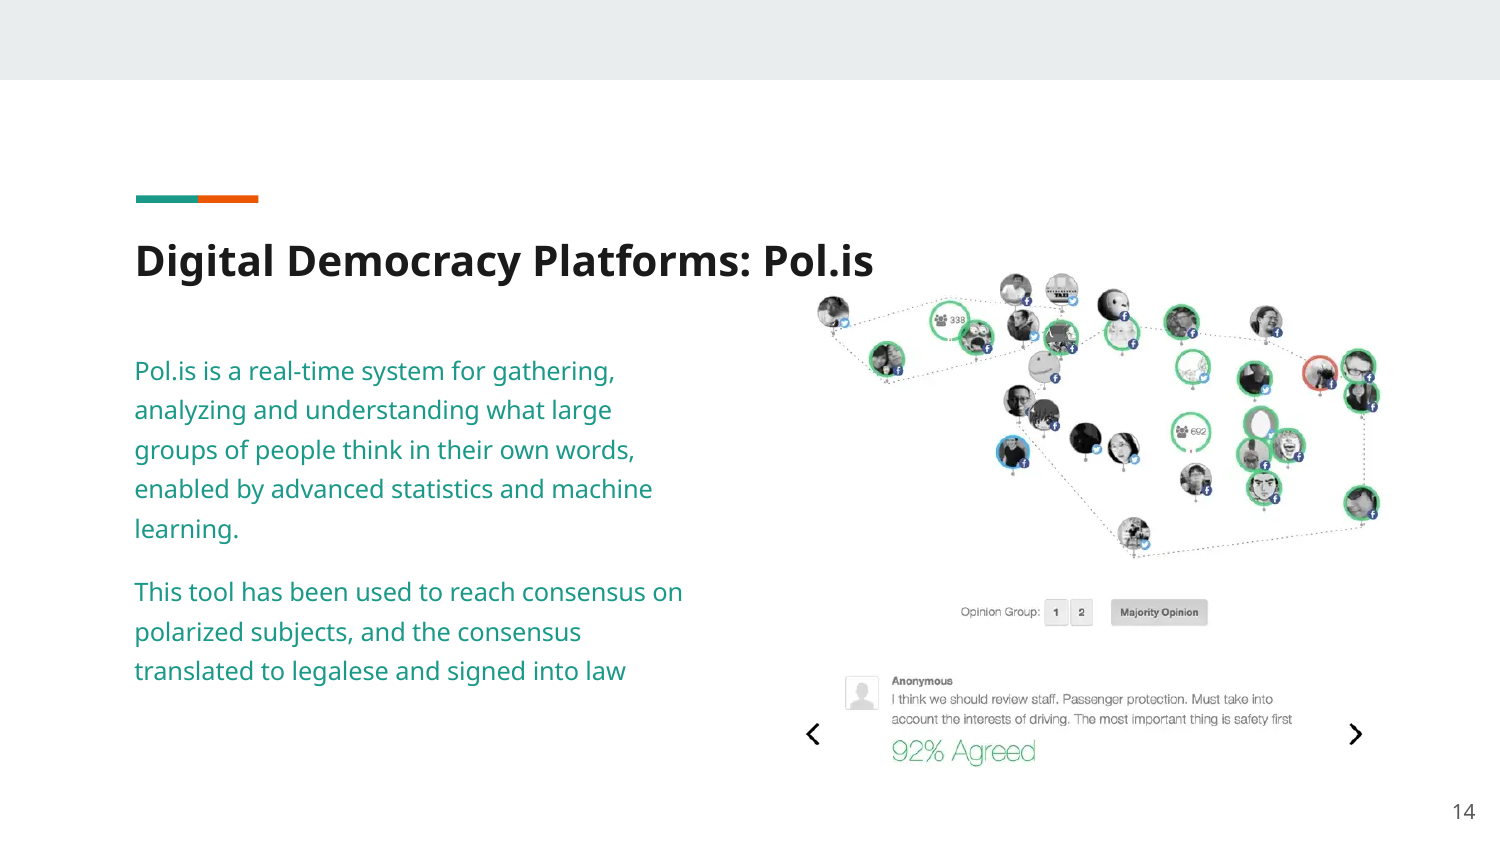

# Digital Democracy Platforms: Pol.is
Pol.is is a real-time system for gathering, analyzing and understanding what large groups of people think in their own words, enabled by advanced statistics and machine learning.
This tool has been used to reach consensus on polarized subjects, and the consensus translated to legalese and signed into law